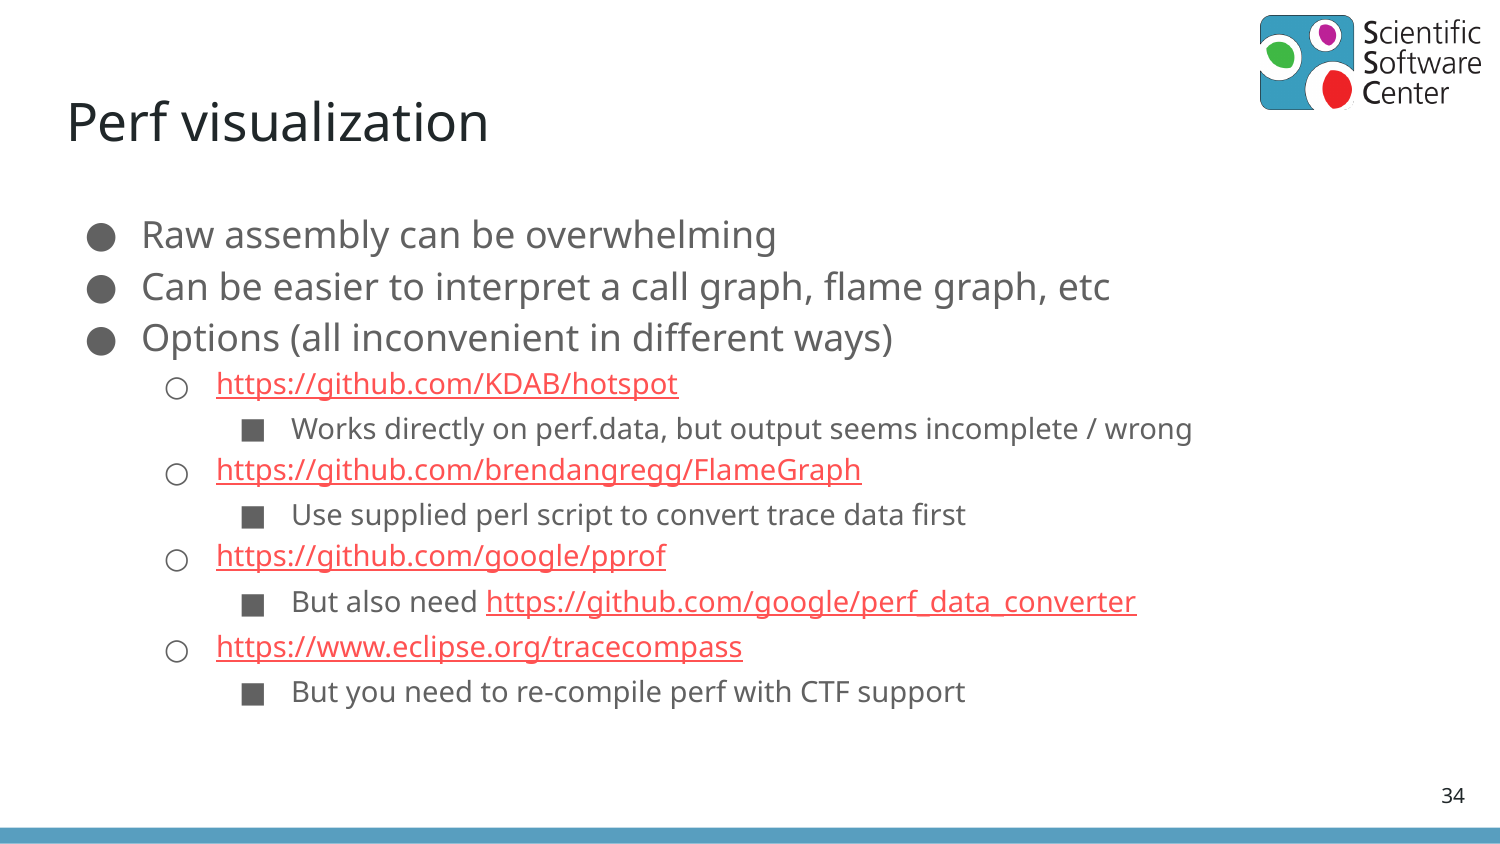

# Perf visualization
Raw assembly can be overwhelming
Can be easier to interpret a call graph, flame graph, etc
Options (all inconvenient in different ways)
https://github.com/KDAB/hotspot
Works directly on perf.data, but output seems incomplete / wrong
https://github.com/brendangregg/FlameGraph
Use supplied perl script to convert trace data first
https://github.com/google/pprof
But also need https://github.com/google/perf_data_converter
https://www.eclipse.org/tracecompass
But you need to re-compile perf with CTF support